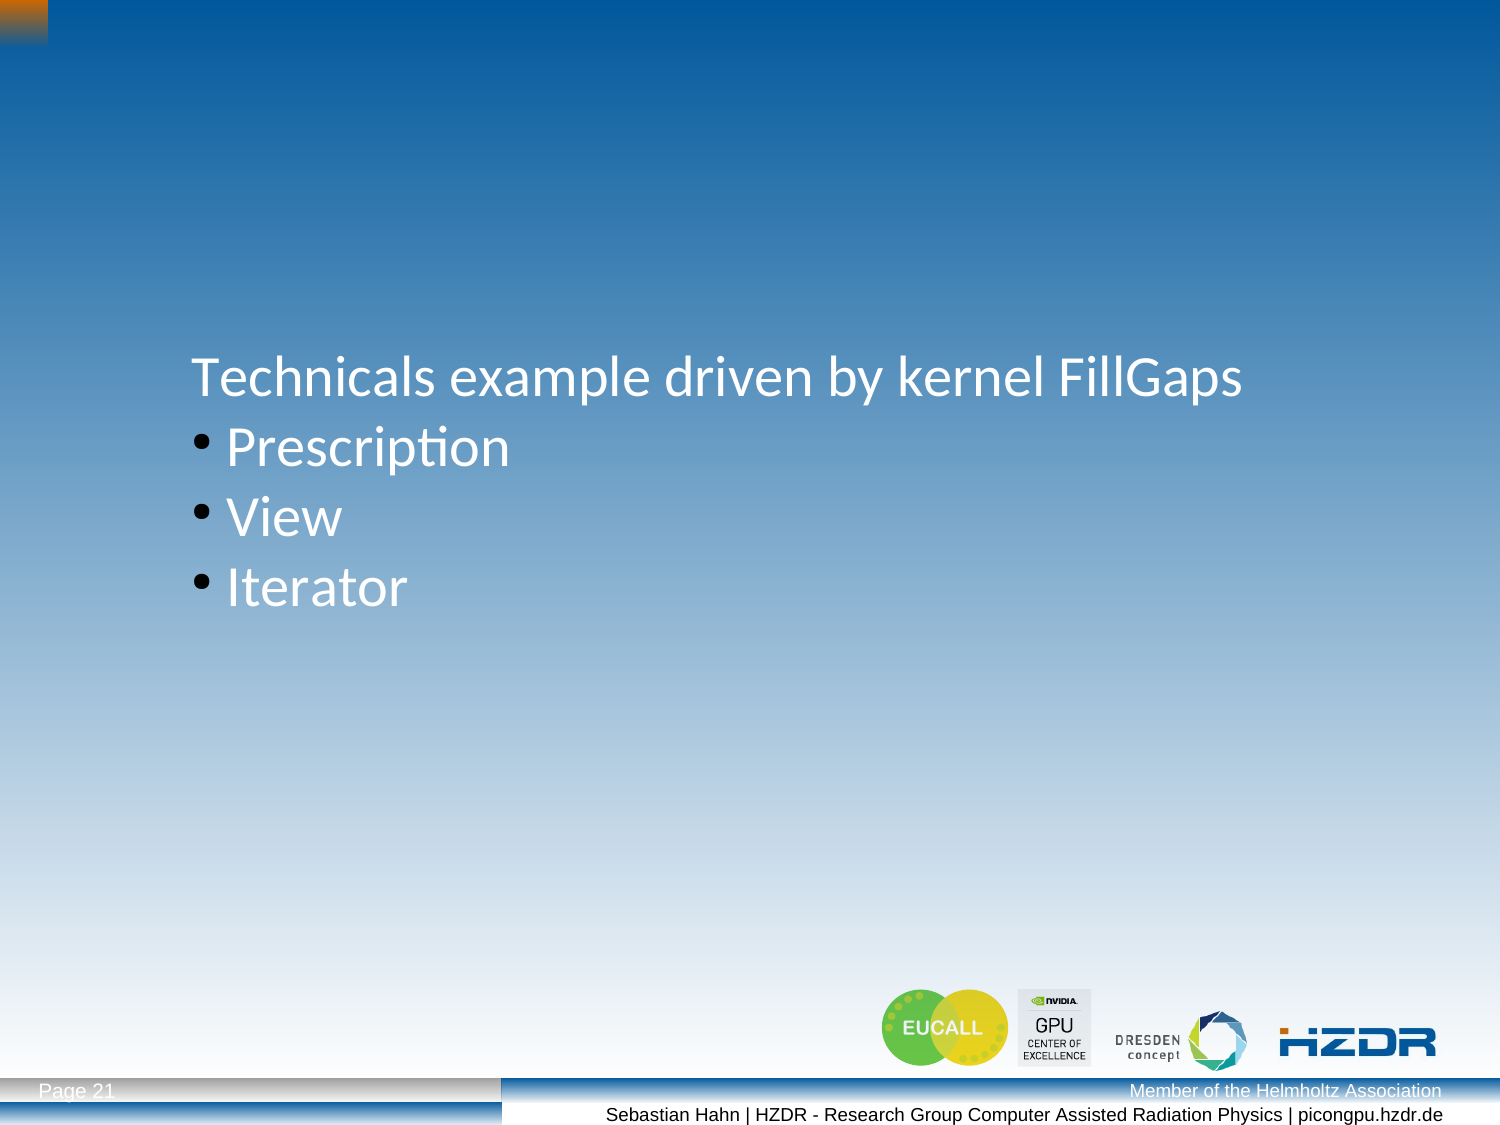

#
Technicals example driven by kernel FillGaps
Prescription
View
Iterator